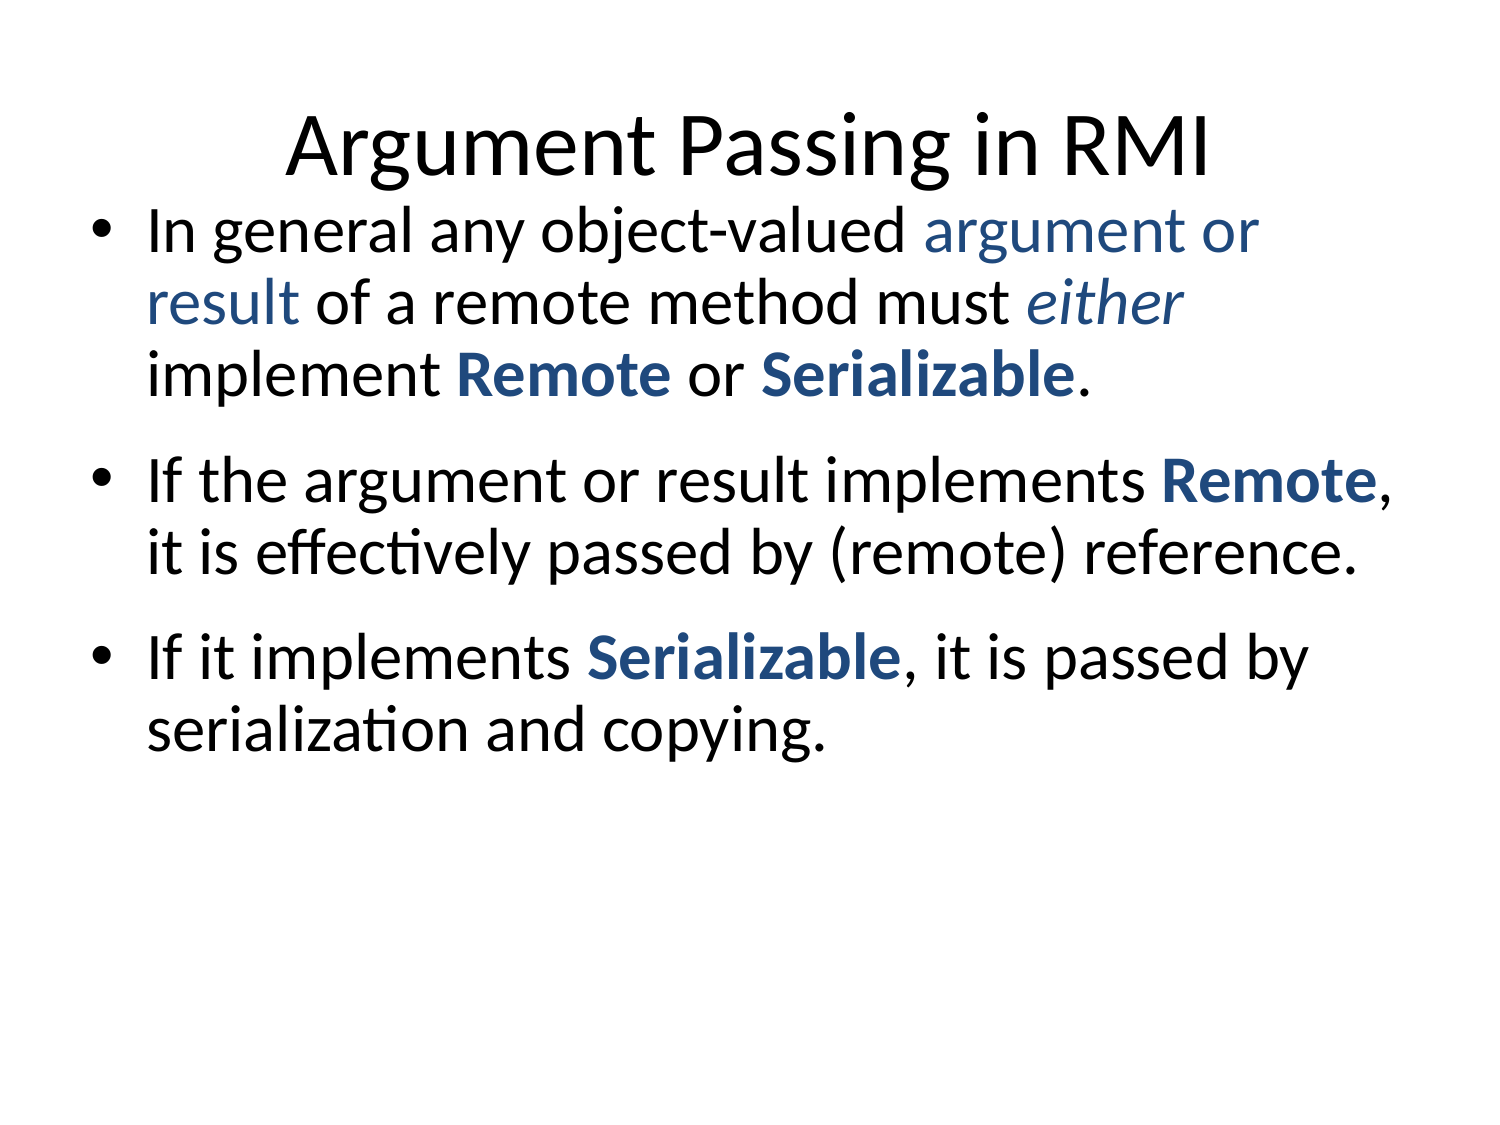

# Argument Passing in RMI
In general any object-valued argument or result of a remote method must either implement Remote or Serializable.
If the argument or result implements Remote, it is effectively passed by (remote) reference.
If it implements Serializable, it is passed by serialization and copying.